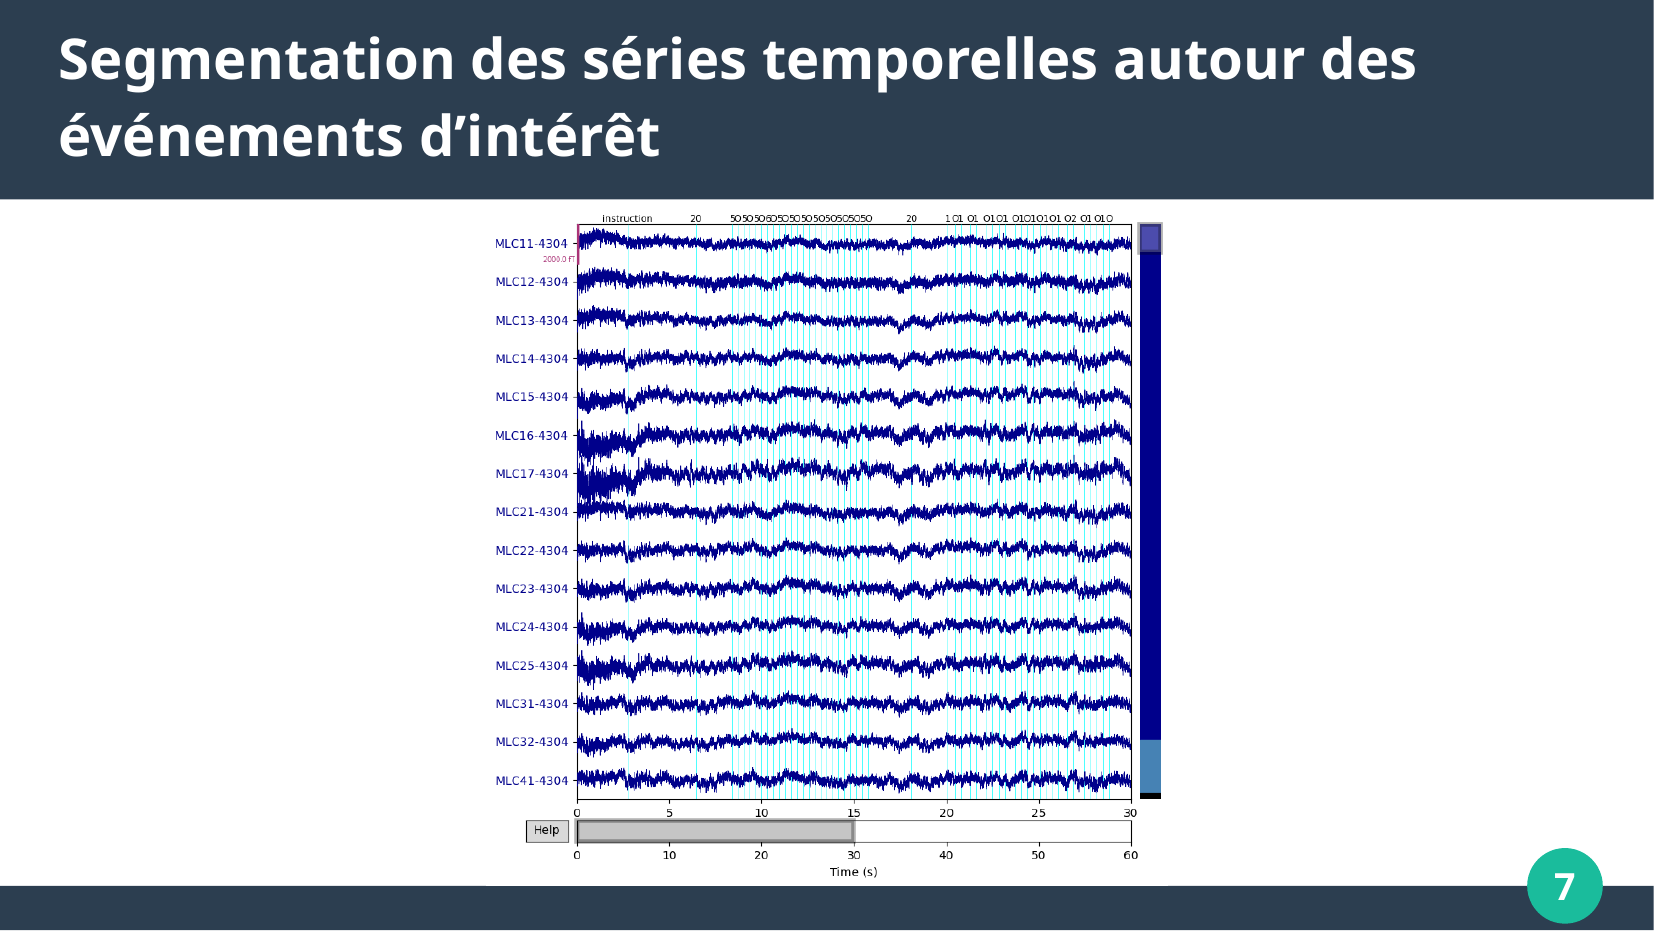

# Segmentation des séries temporelles autour des événements d’intérêt